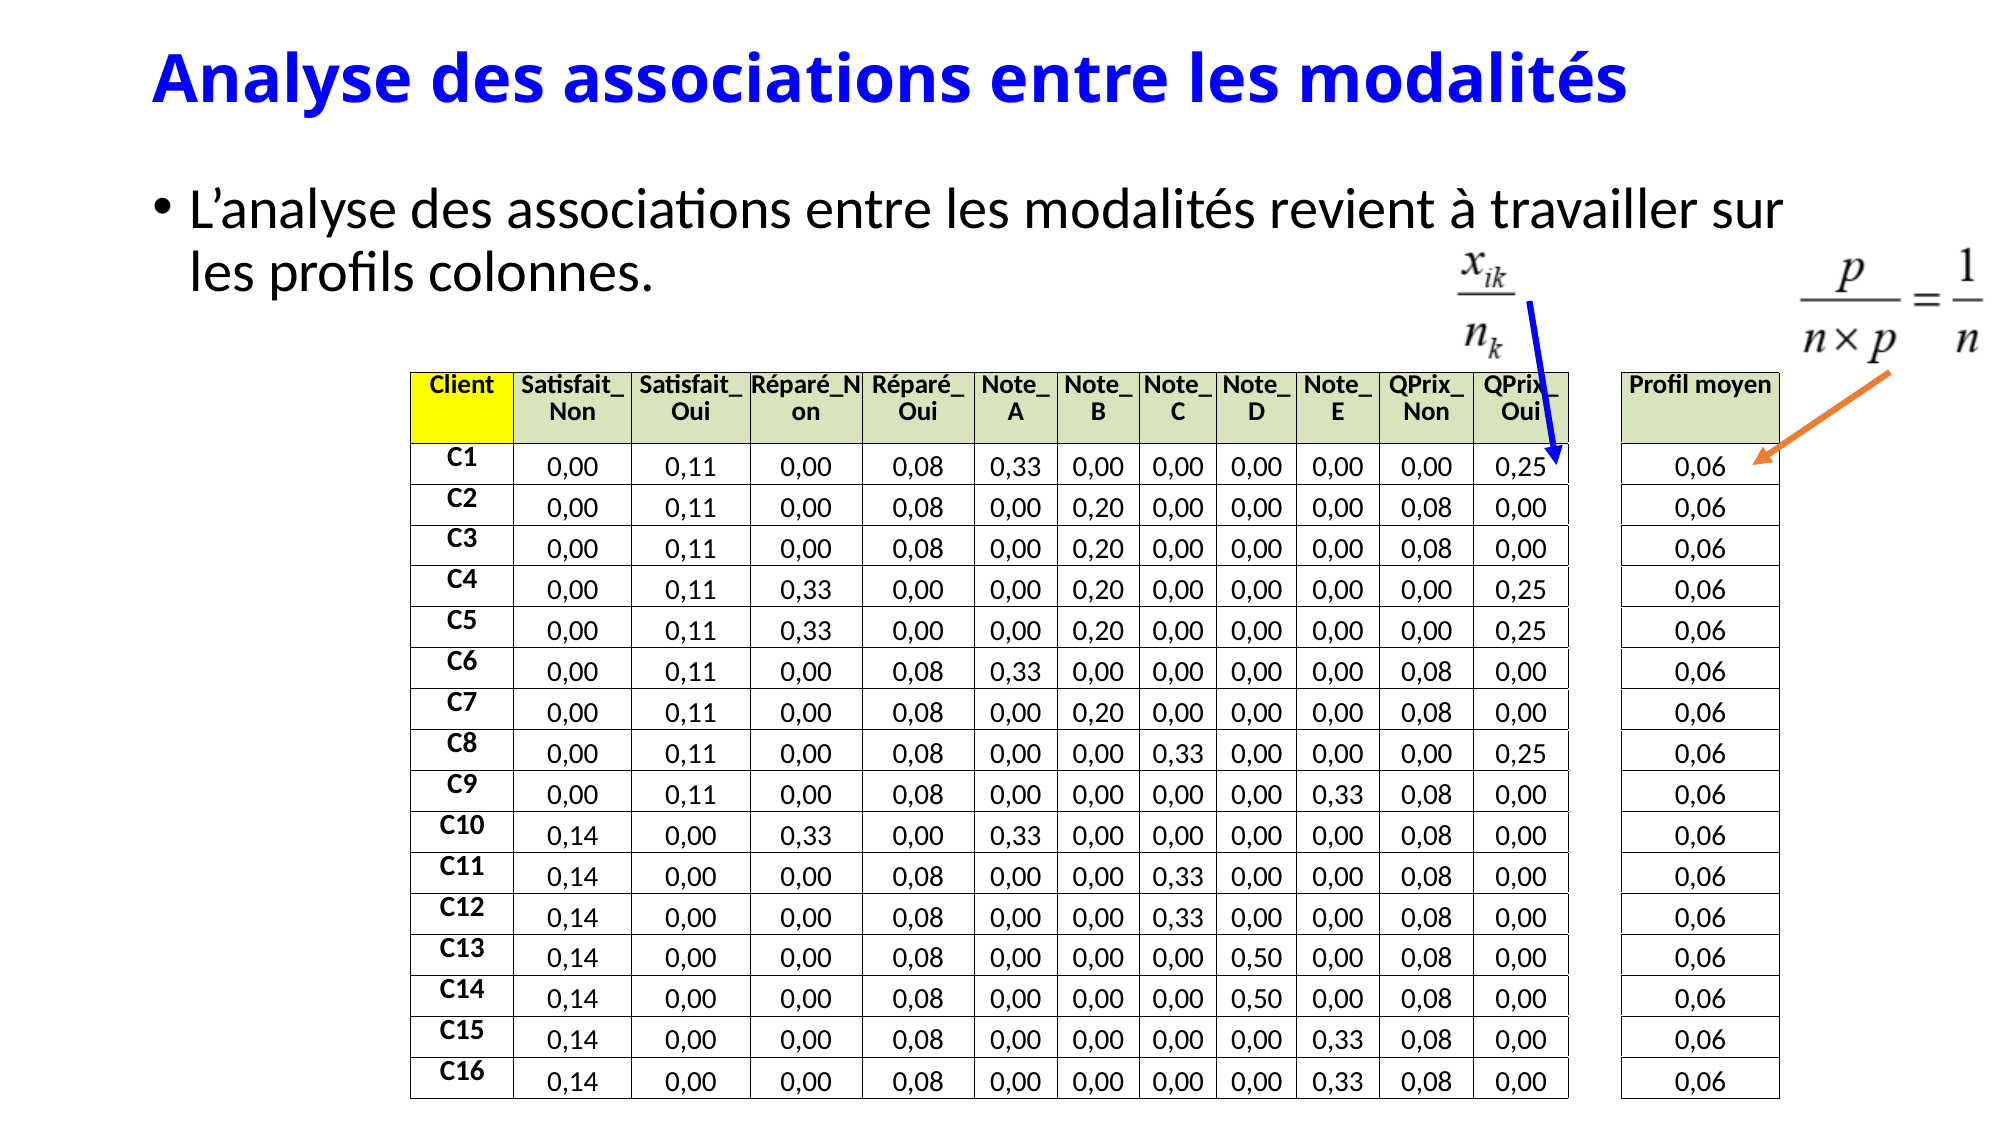

# Analyse des associations entre les modalités
L’analyse des associations entre les modalités revient à travailler sur les profils colonnes.
| Client | Satisfait\_Non | Satisfait\_Oui | Réparé\_Non | Réparé\_Oui | Note\_A | Note\_B | Note\_C | Note\_D | Note\_E | QPrix\_Non | QPrix\_Oui | | Profil moyen |
| --- | --- | --- | --- | --- | --- | --- | --- | --- | --- | --- | --- | --- | --- |
| C1 | 0,00 | 0,11 | 0,00 | 0,08 | 0,33 | 0,00 | 0,00 | 0,00 | 0,00 | 0,00 | 0,25 | | 0,06 |
| C2 | 0,00 | 0,11 | 0,00 | 0,08 | 0,00 | 0,20 | 0,00 | 0,00 | 0,00 | 0,08 | 0,00 | | 0,06 |
| C3 | 0,00 | 0,11 | 0,00 | 0,08 | 0,00 | 0,20 | 0,00 | 0,00 | 0,00 | 0,08 | 0,00 | | 0,06 |
| C4 | 0,00 | 0,11 | 0,33 | 0,00 | 0,00 | 0,20 | 0,00 | 0,00 | 0,00 | 0,00 | 0,25 | | 0,06 |
| C5 | 0,00 | 0,11 | 0,33 | 0,00 | 0,00 | 0,20 | 0,00 | 0,00 | 0,00 | 0,00 | 0,25 | | 0,06 |
| C6 | 0,00 | 0,11 | 0,00 | 0,08 | 0,33 | 0,00 | 0,00 | 0,00 | 0,00 | 0,08 | 0,00 | | 0,06 |
| C7 | 0,00 | 0,11 | 0,00 | 0,08 | 0,00 | 0,20 | 0,00 | 0,00 | 0,00 | 0,08 | 0,00 | | 0,06 |
| C8 | 0,00 | 0,11 | 0,00 | 0,08 | 0,00 | 0,00 | 0,33 | 0,00 | 0,00 | 0,00 | 0,25 | | 0,06 |
| C9 | 0,00 | 0,11 | 0,00 | 0,08 | 0,00 | 0,00 | 0,00 | 0,00 | 0,33 | 0,08 | 0,00 | | 0,06 |
| C10 | 0,14 | 0,00 | 0,33 | 0,00 | 0,33 | 0,00 | 0,00 | 0,00 | 0,00 | 0,08 | 0,00 | | 0,06 |
| C11 | 0,14 | 0,00 | 0,00 | 0,08 | 0,00 | 0,00 | 0,33 | 0,00 | 0,00 | 0,08 | 0,00 | | 0,06 |
| C12 | 0,14 | 0,00 | 0,00 | 0,08 | 0,00 | 0,00 | 0,33 | 0,00 | 0,00 | 0,08 | 0,00 | | 0,06 |
| C13 | 0,14 | 0,00 | 0,00 | 0,08 | 0,00 | 0,00 | 0,00 | 0,50 | 0,00 | 0,08 | 0,00 | | 0,06 |
| C14 | 0,14 | 0,00 | 0,00 | 0,08 | 0,00 | 0,00 | 0,00 | 0,50 | 0,00 | 0,08 | 0,00 | | 0,06 |
| C15 | 0,14 | 0,00 | 0,00 | 0,08 | 0,00 | 0,00 | 0,00 | 0,00 | 0,33 | 0,08 | 0,00 | | 0,06 |
| C16 | 0,14 | 0,00 | 0,00 | 0,08 | 0,00 | 0,00 | 0,00 | 0,00 | 0,33 | 0,08 | 0,00 | | 0,06 |